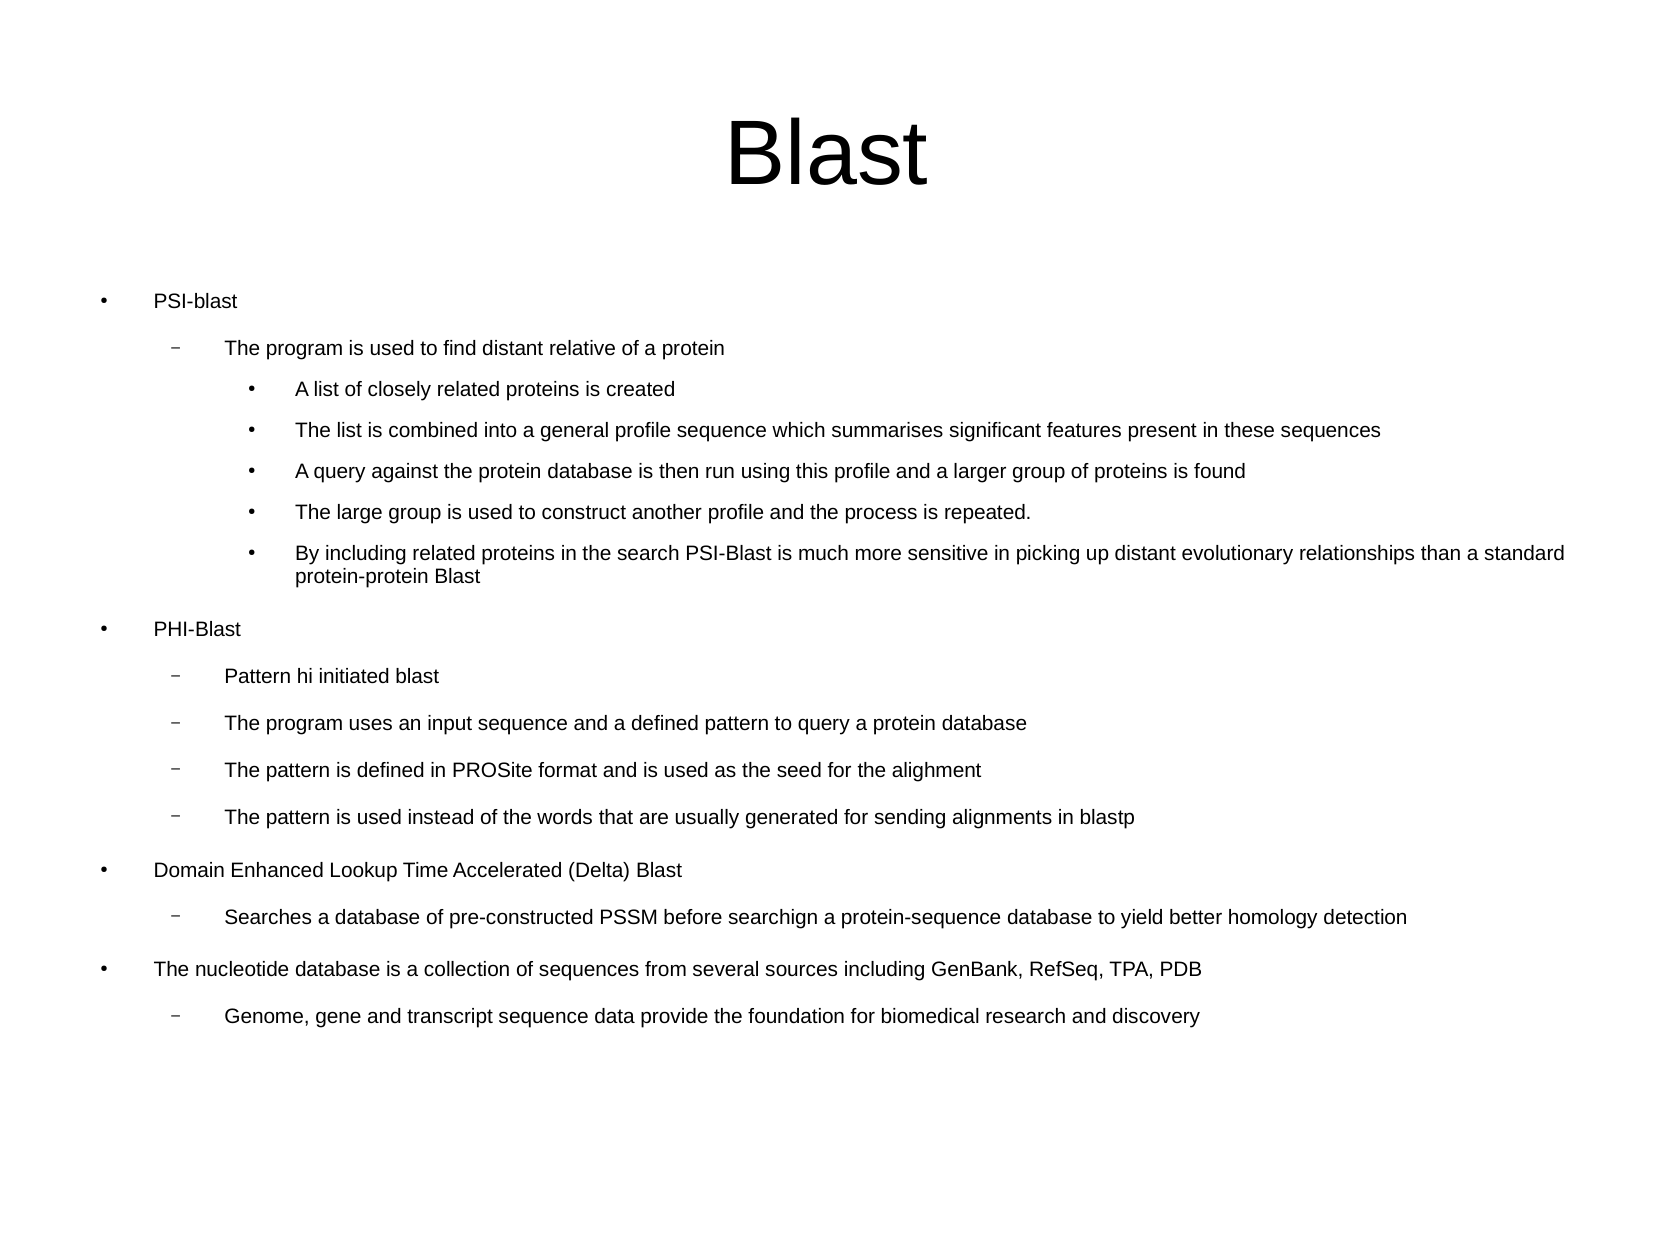

# Blast
PSI-blast
The program is used to find distant relative of a protein
A list of closely related proteins is created
The list is combined into a general profile sequence which summarises significant features present in these sequences
A query against the protein database is then run using this profile and a larger group of proteins is found
The large group is used to construct another profile and the process is repeated.
By including related proteins in the search PSI-Blast is much more sensitive in picking up distant evolutionary relationships than a standard protein-protein Blast
PHI-Blast
Pattern hi initiated blast
The program uses an input sequence and a defined pattern to query a protein database
The pattern is defined in PROSite format and is used as the seed for the alighment
The pattern is used instead of the words that are usually generated for sending alignments in blastp
Domain Enhanced Lookup Time Accelerated (Delta) Blast
Searches a database of pre-constructed PSSM before searchign a protein-sequence database to yield better homology detection
The nucleotide database is a collection of sequences from several sources including GenBank, RefSeq, TPA, PDB
Genome, gene and transcript sequence data provide the foundation for biomedical research and discovery